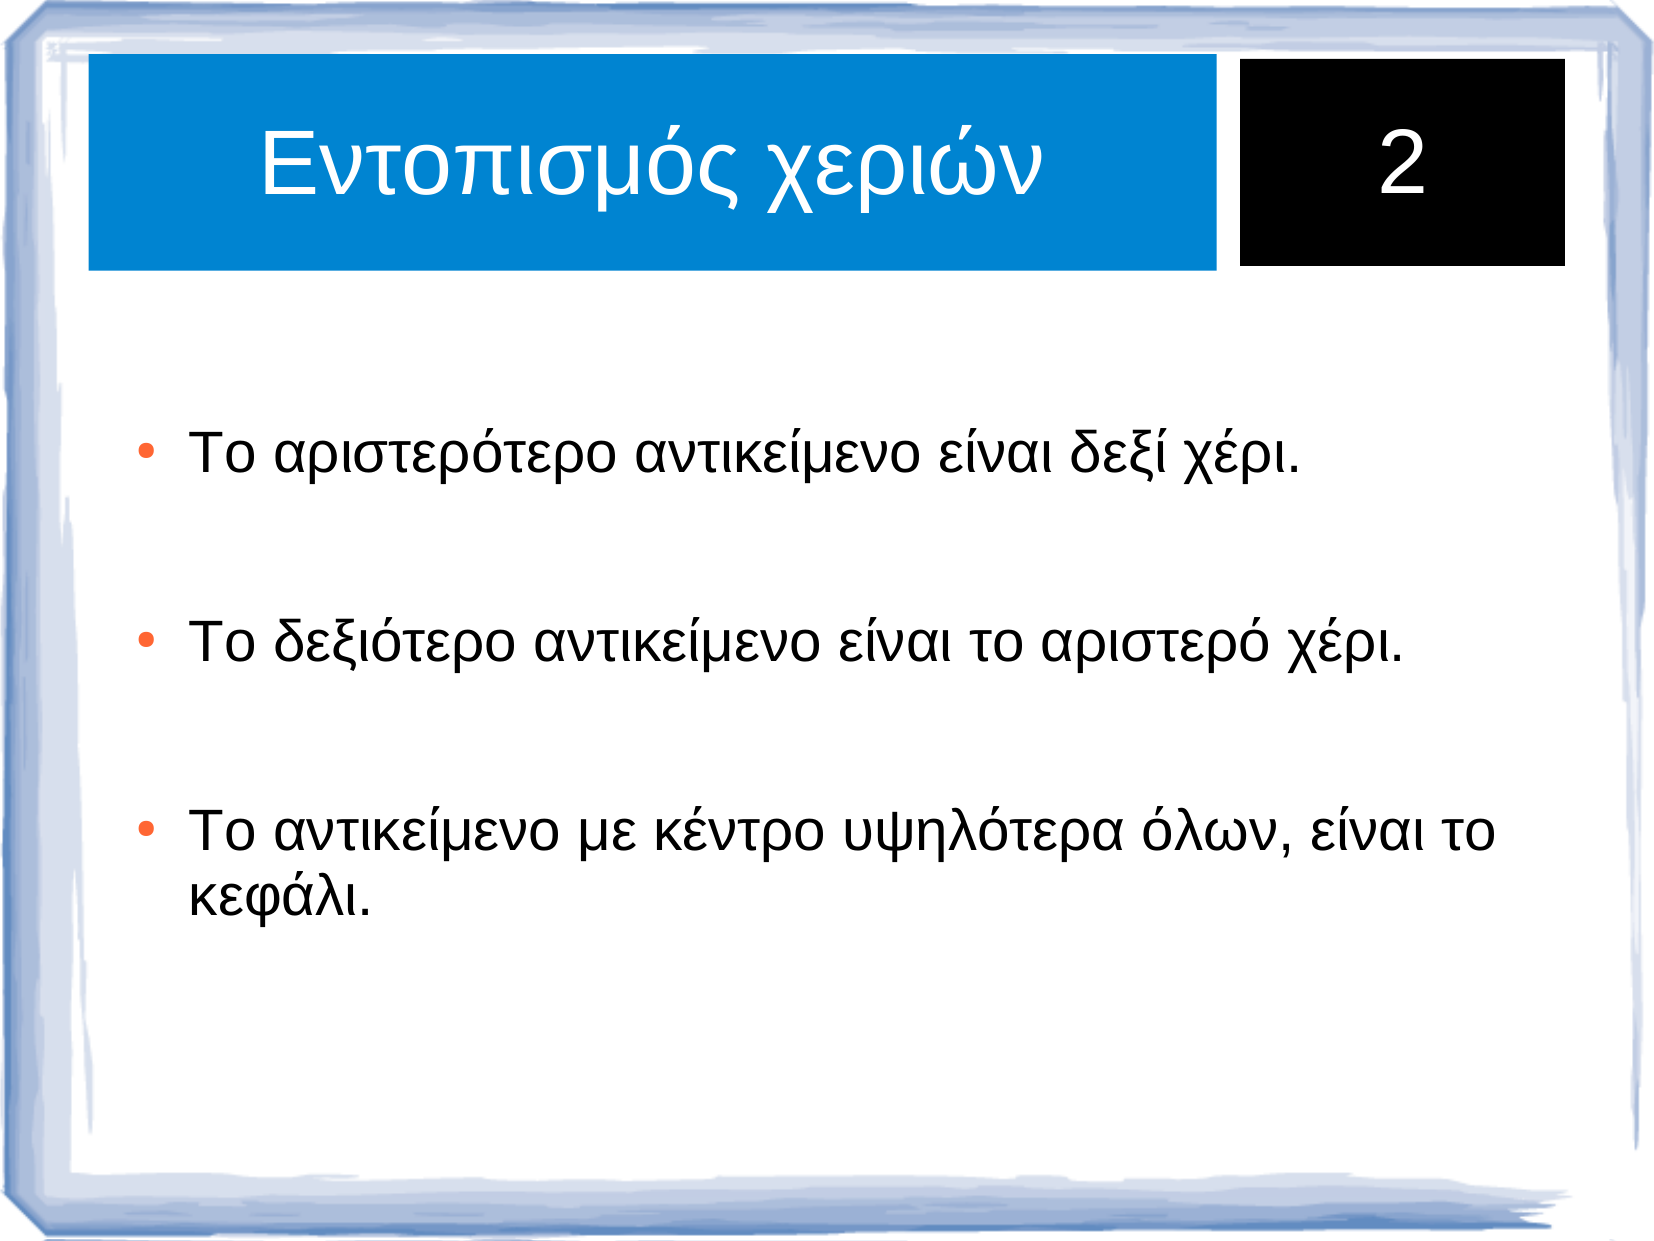

Εντοπισμός χεριών
2
# Το αριστερότερο αντικείμενο είναι δεξί χέρι.
Το δεξιότερο αντικείμενο είναι το αριστερό χέρι.
Το αντικείμενο με κέντρο υψηλότερα όλων, είναι το κεφάλι.